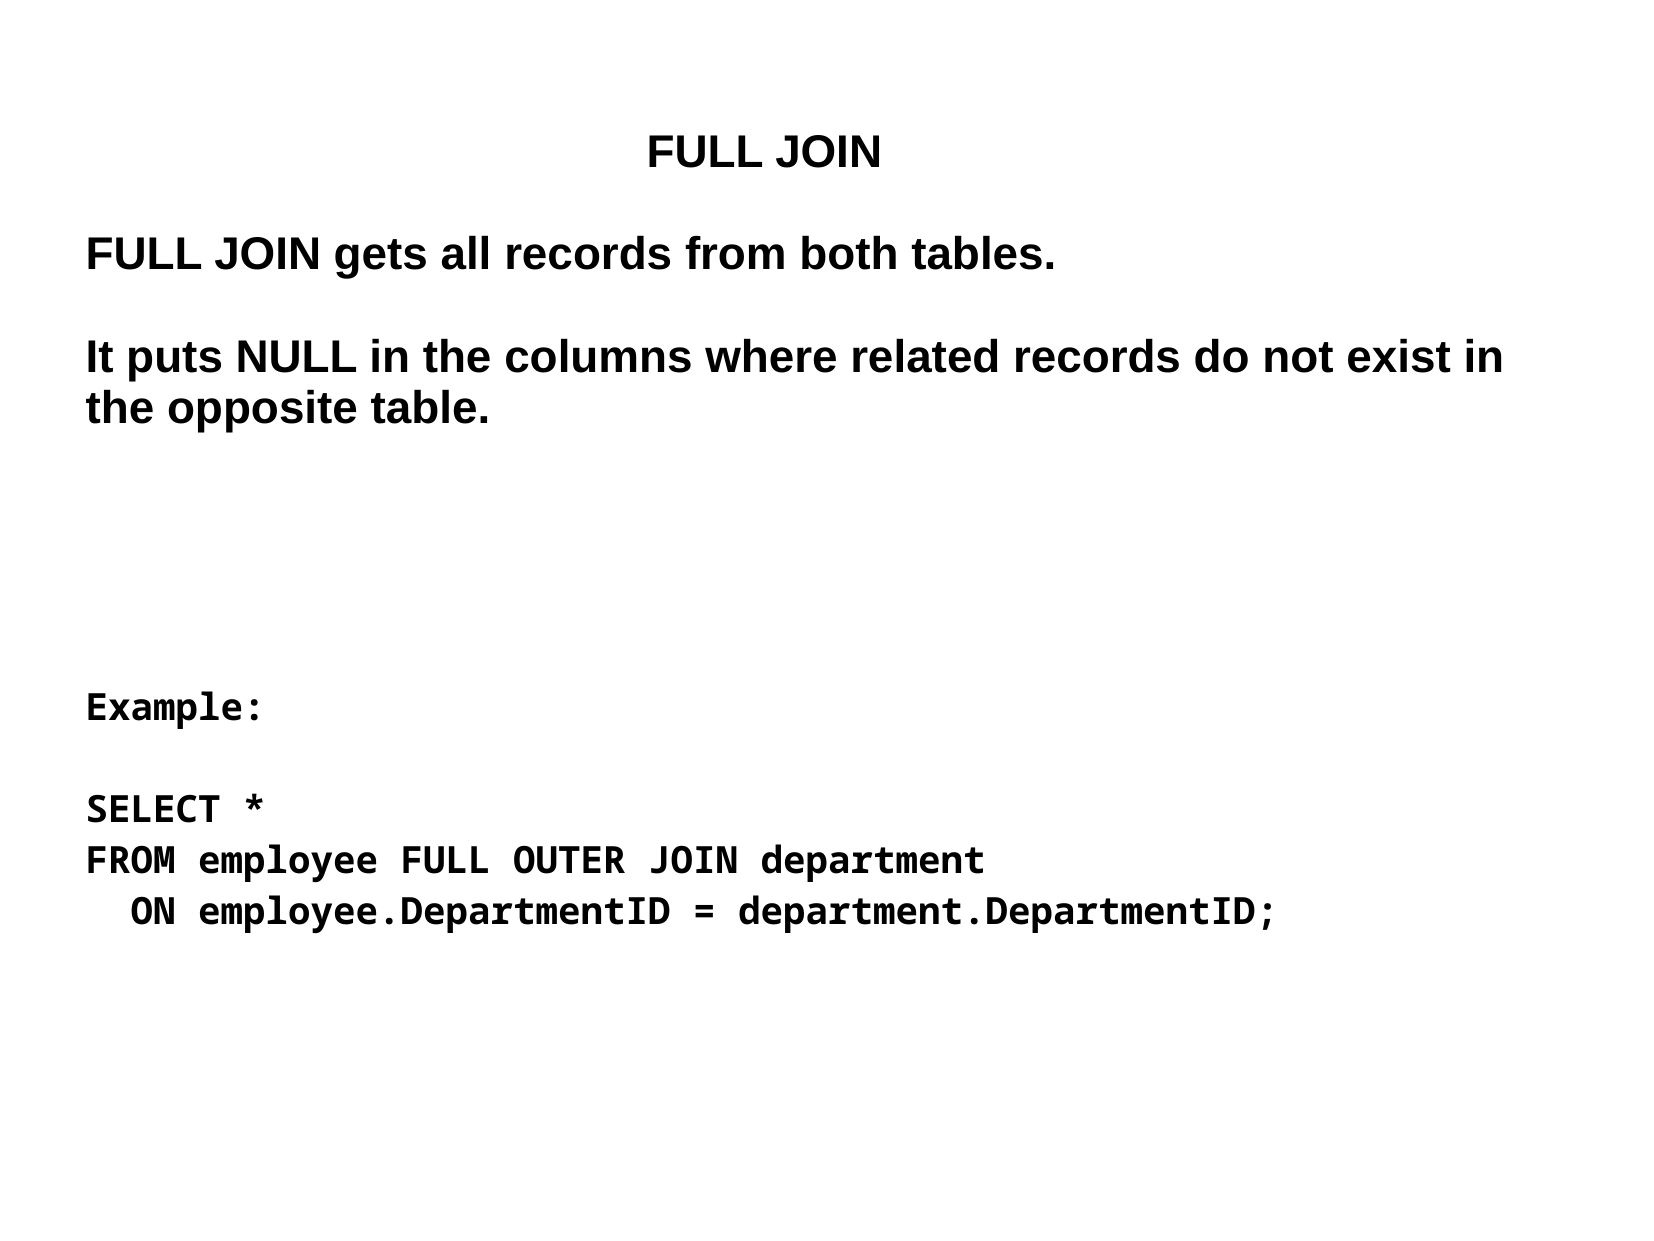

FULL JOIN
FULL JOIN gets all records from both tables.
It puts NULL in the columns where related records do not exist in the opposite table.
Example:
SELECT *
FROM employee FULL OUTER JOIN department
 ON employee.DepartmentID = department.DepartmentID;